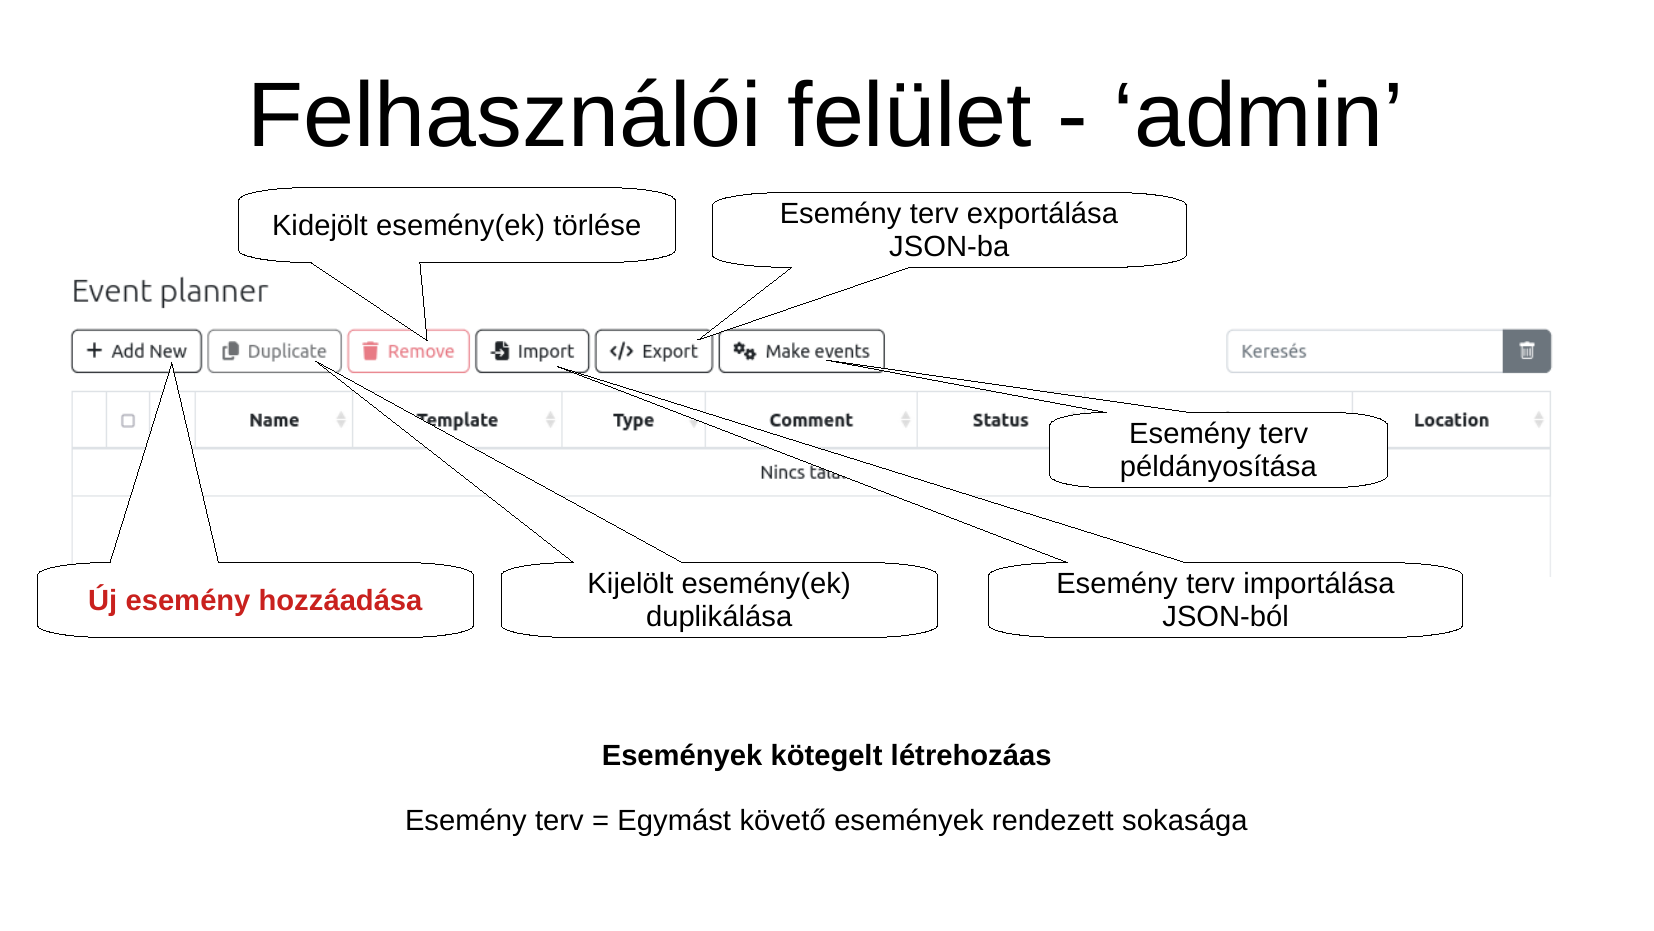

# Felhasználói felület - ‘admin’
Kidejölt esemény(ek) törlése
Esemény terv exportálása JSON-ba
Esemény terv példányosítása
Új esemény hozzáadása
Kijelölt esemény(ek) duplikálása
Esemény terv importálása JSON-ból
Események kötegelt létrehozáas
Esemény terv = Egymást követő események rendezett sokasága